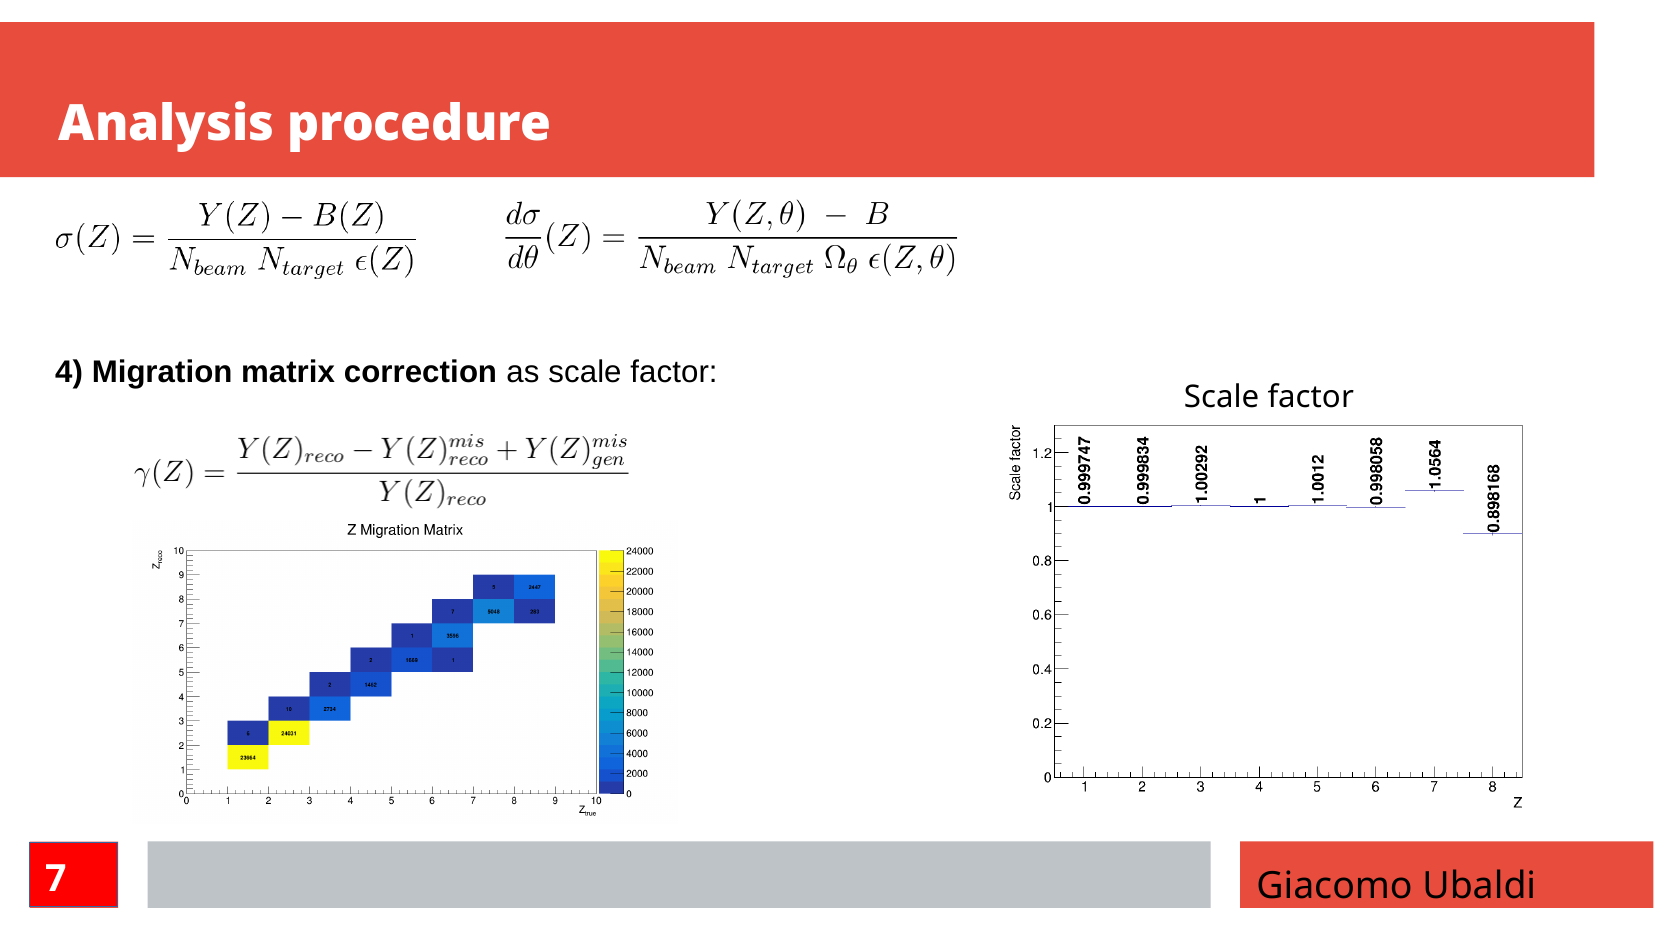

# Analysis procedure
4) Migration matrix correction as scale factor:
Scale factor
16
7
Giacomo Ubaldi